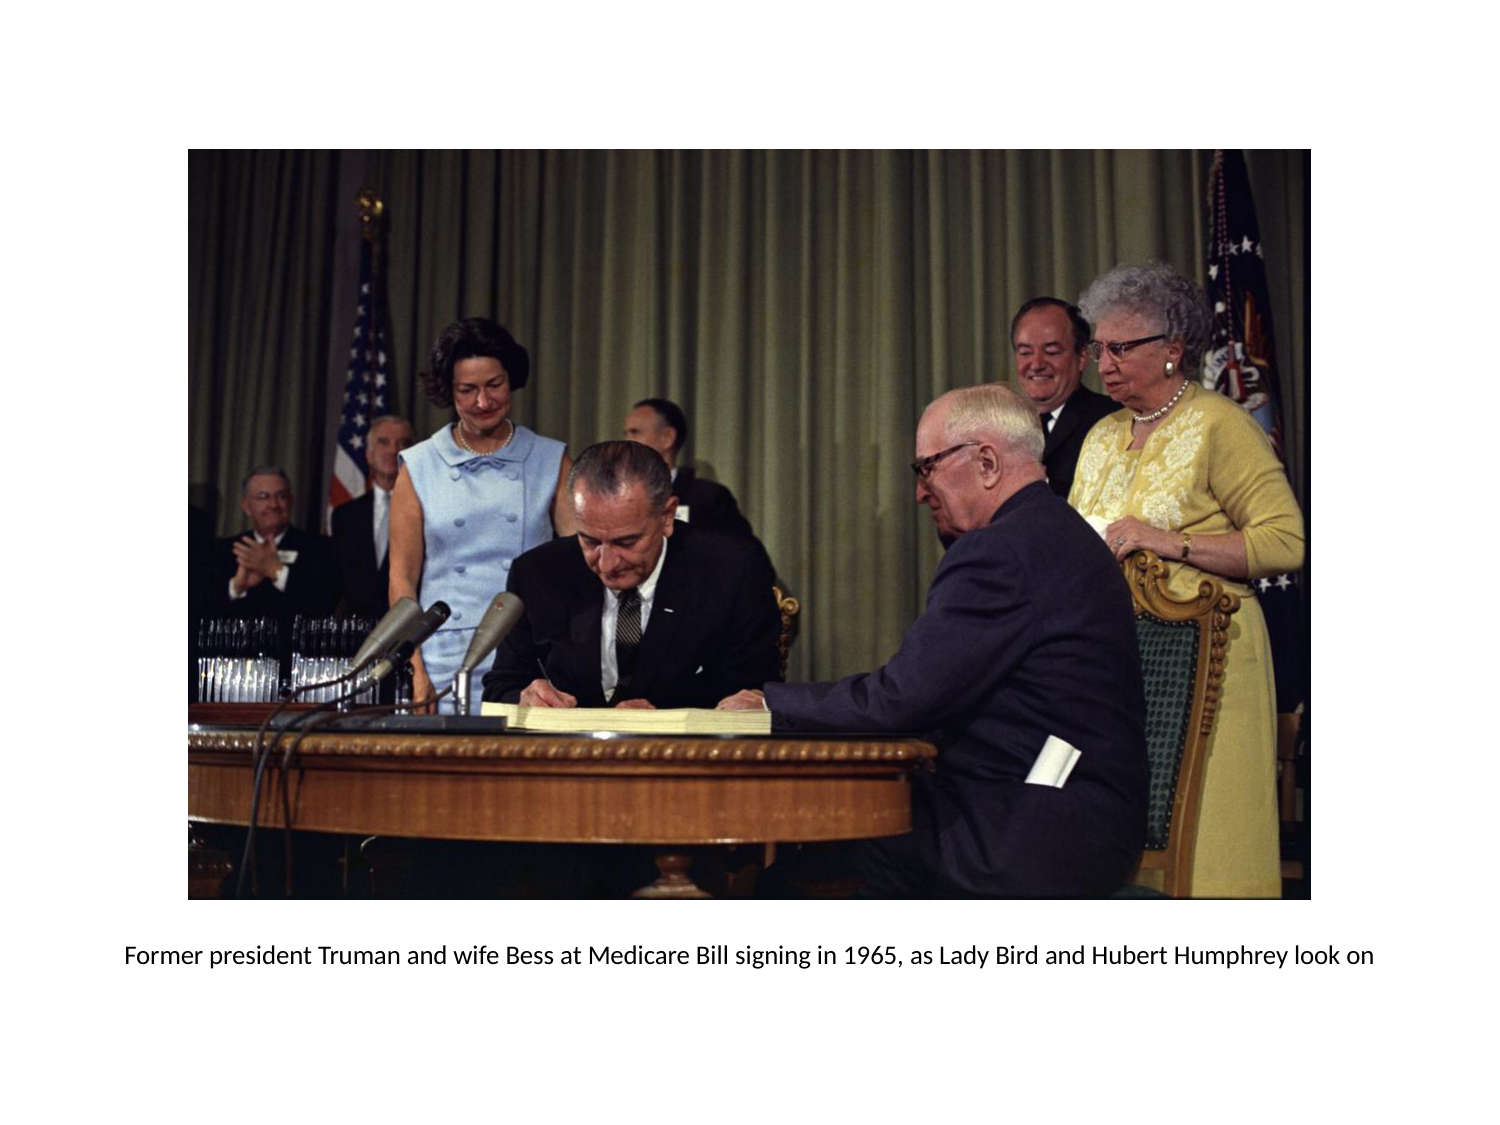

Former president Truman and wife Bess at Medicare Bill signing in 1965, as Lady Bird and Hubert Humphrey look on